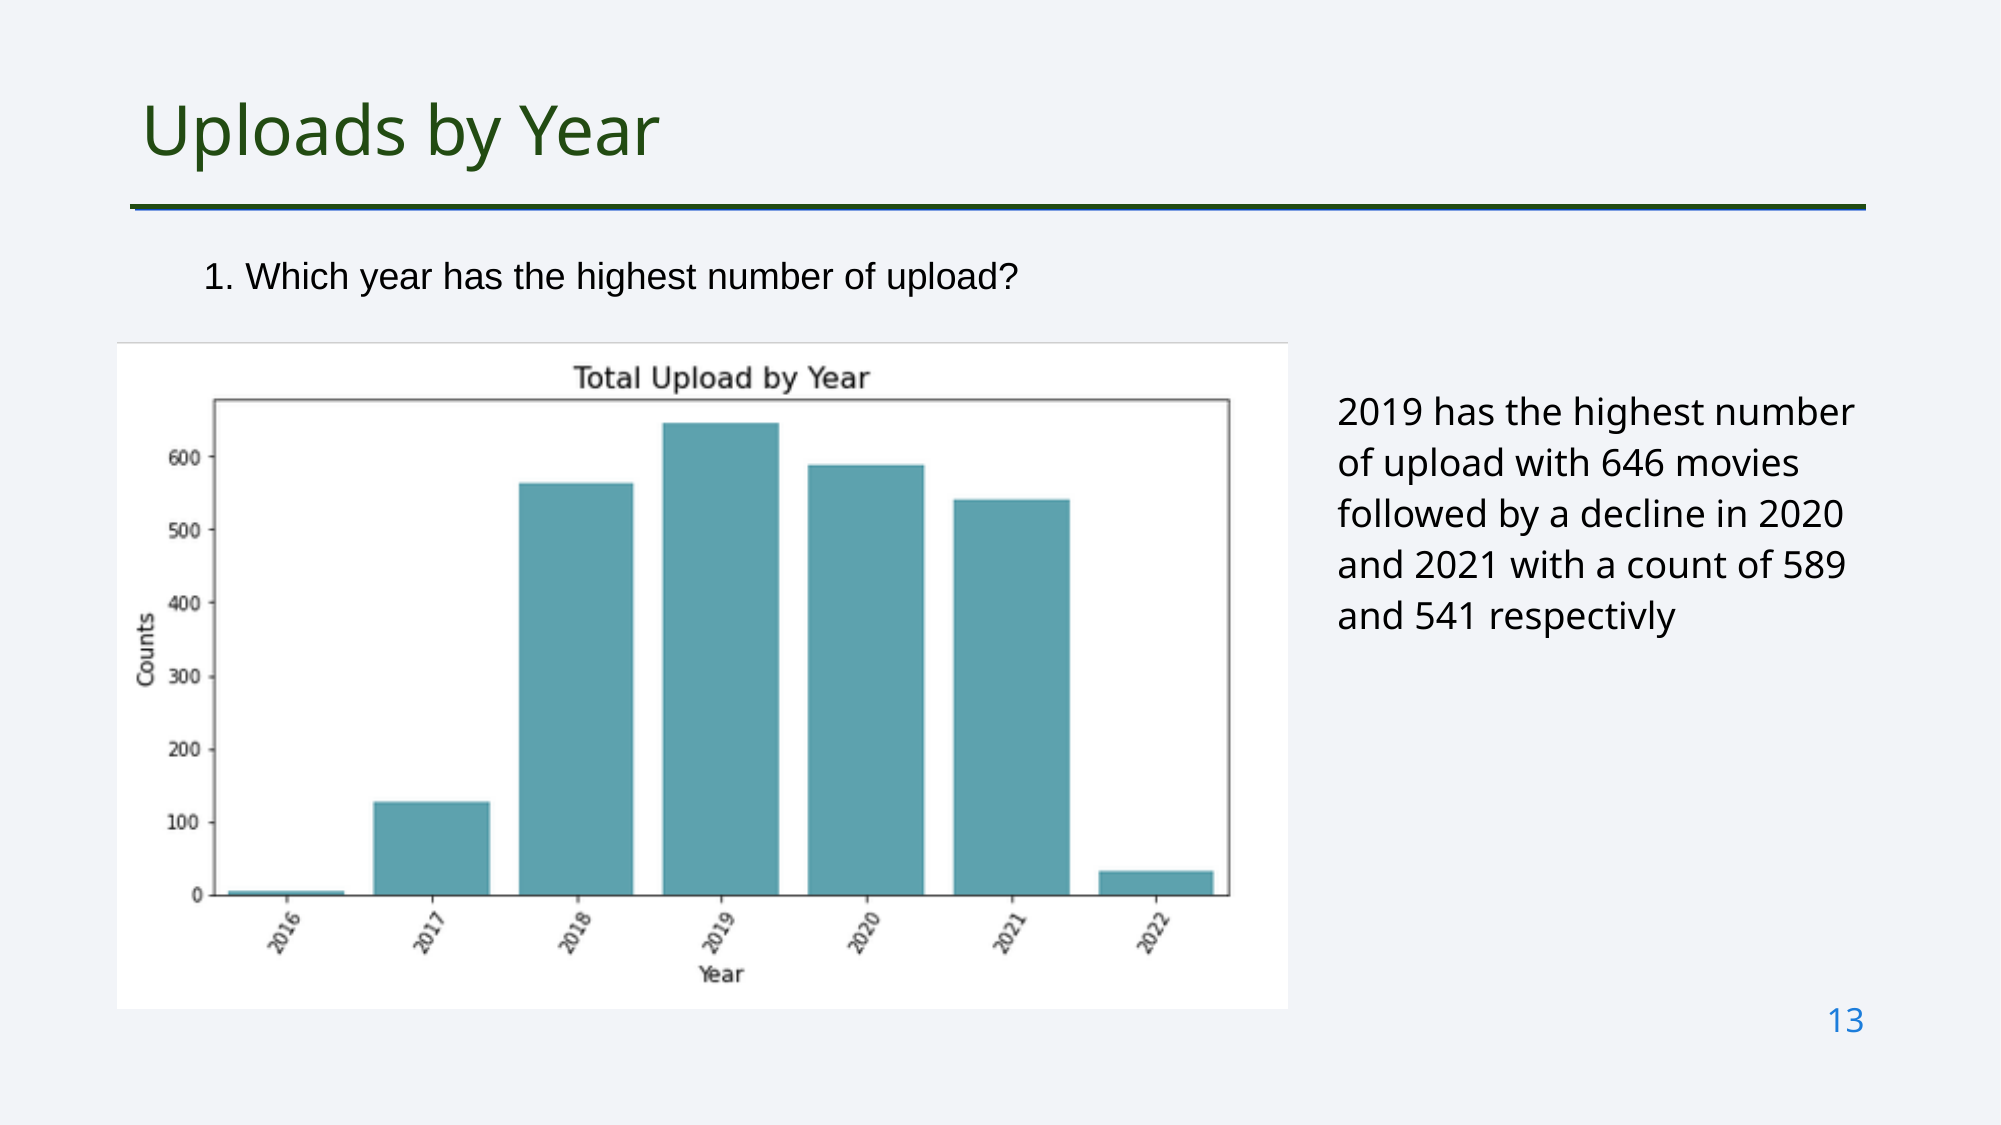

Uploads by Year
1. Which year has the highest number of upload?
2019 has the highest number of upload with 646 movies followed by a decline in 2020 and 2021 with a count of 589 and 541 respectivly